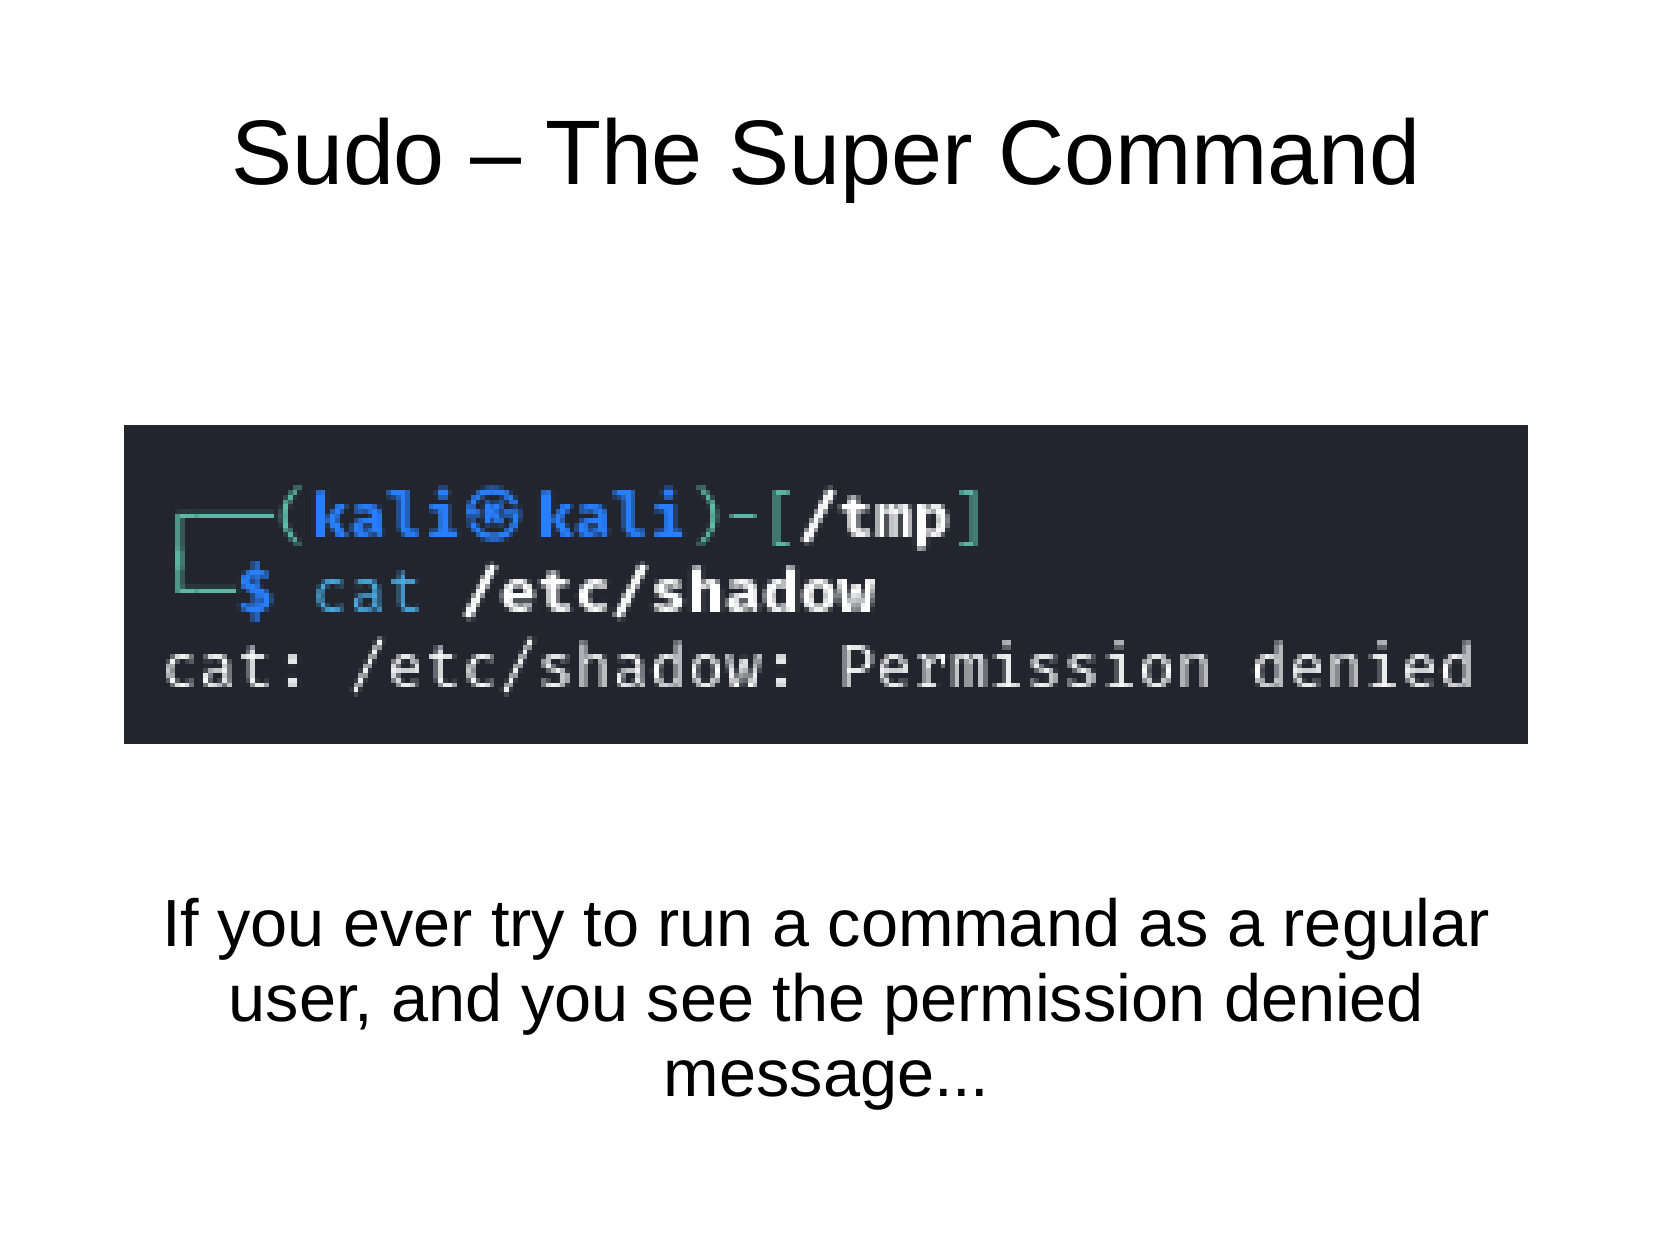

# Sudo – The Super Command
If you ever try to run a command as a regular user, and you see the permission denied message...